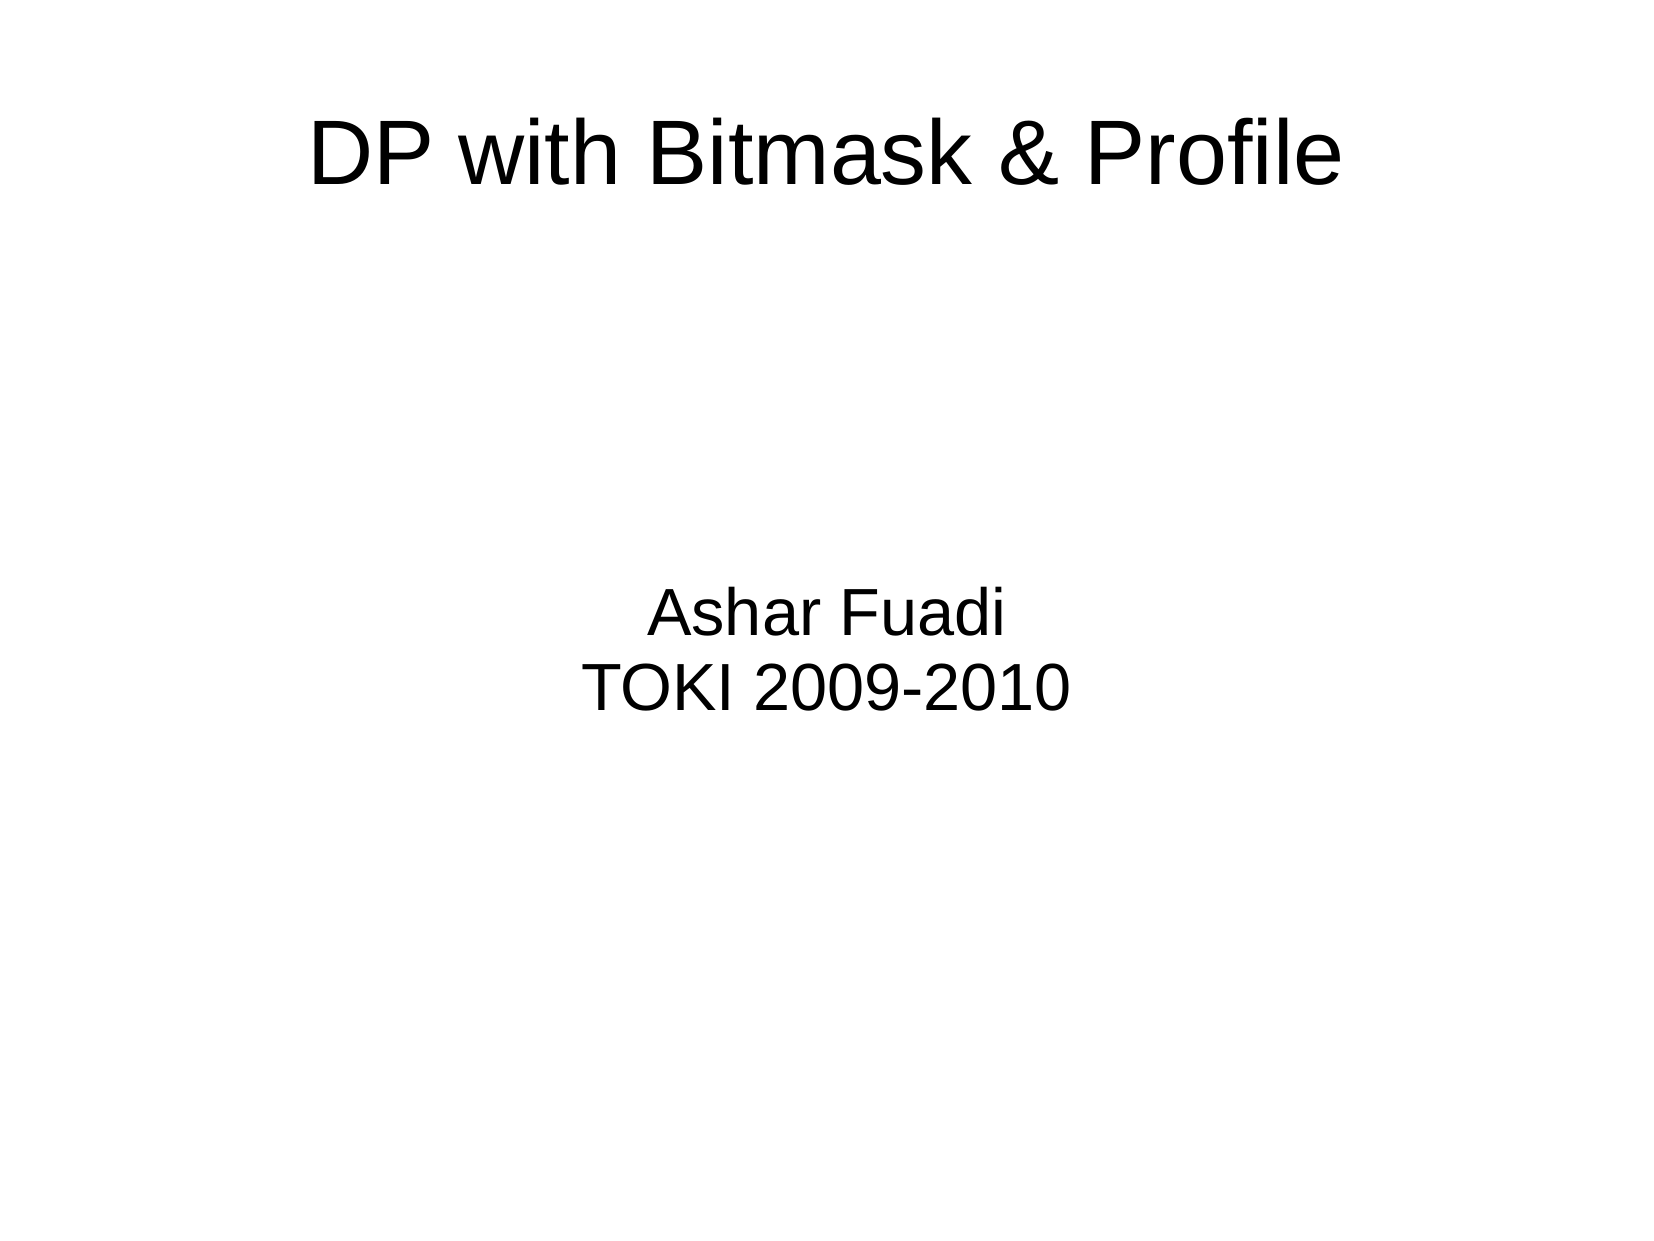

# DP with Bitmask & Profile
Ashar Fuadi
TOKI 2009-2010